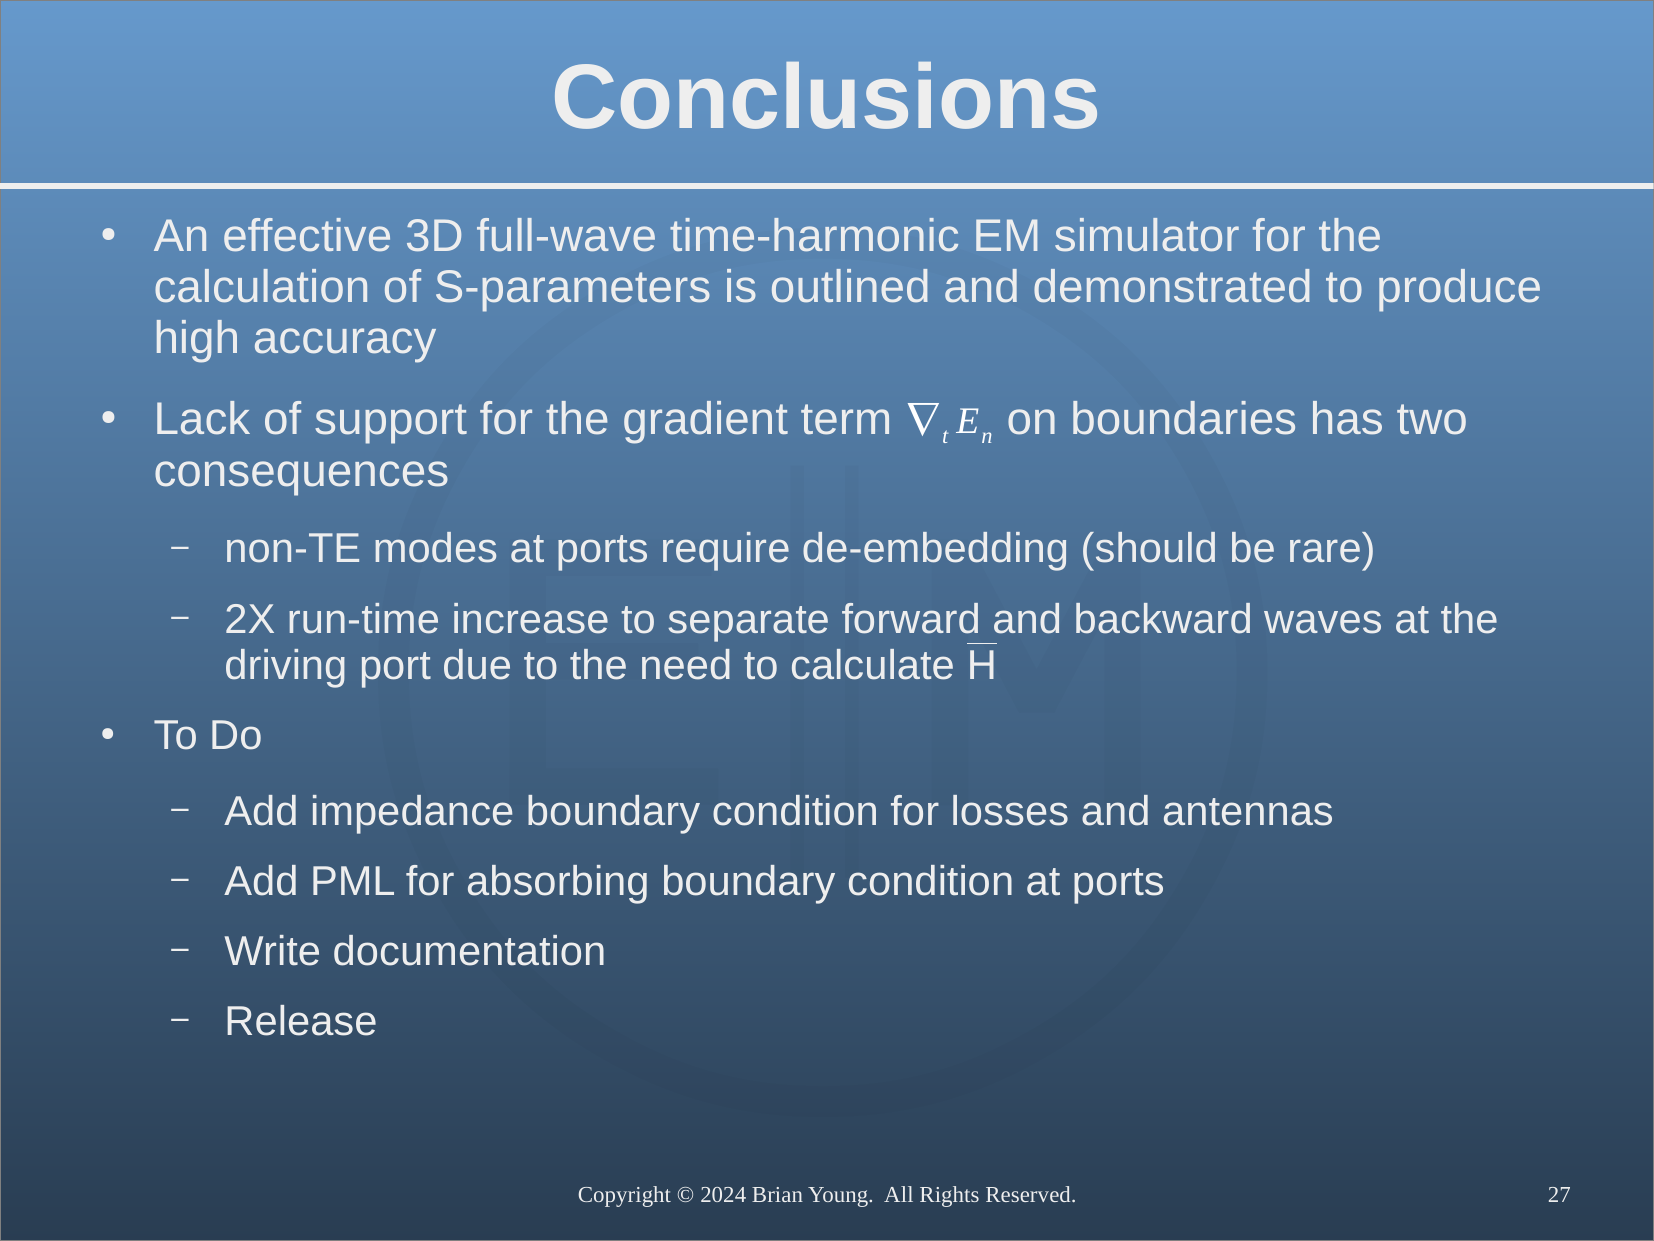

# Conclusions
An effective 3D full-wave time-harmonic EM simulator for the calculation of S-parameters is outlined and demonstrated to produce high accuracy
Lack of support for the gradient term on boundaries has two consequences
non-TE modes at ports require de-embedding (should be rare)
2X run-time increase to separate forward and backward waves at the driving port due to the need to calculate H
To Do
Add impedance boundary condition for losses and antennas
Add PML for absorbing boundary condition at ports
Write documentation
Release
27